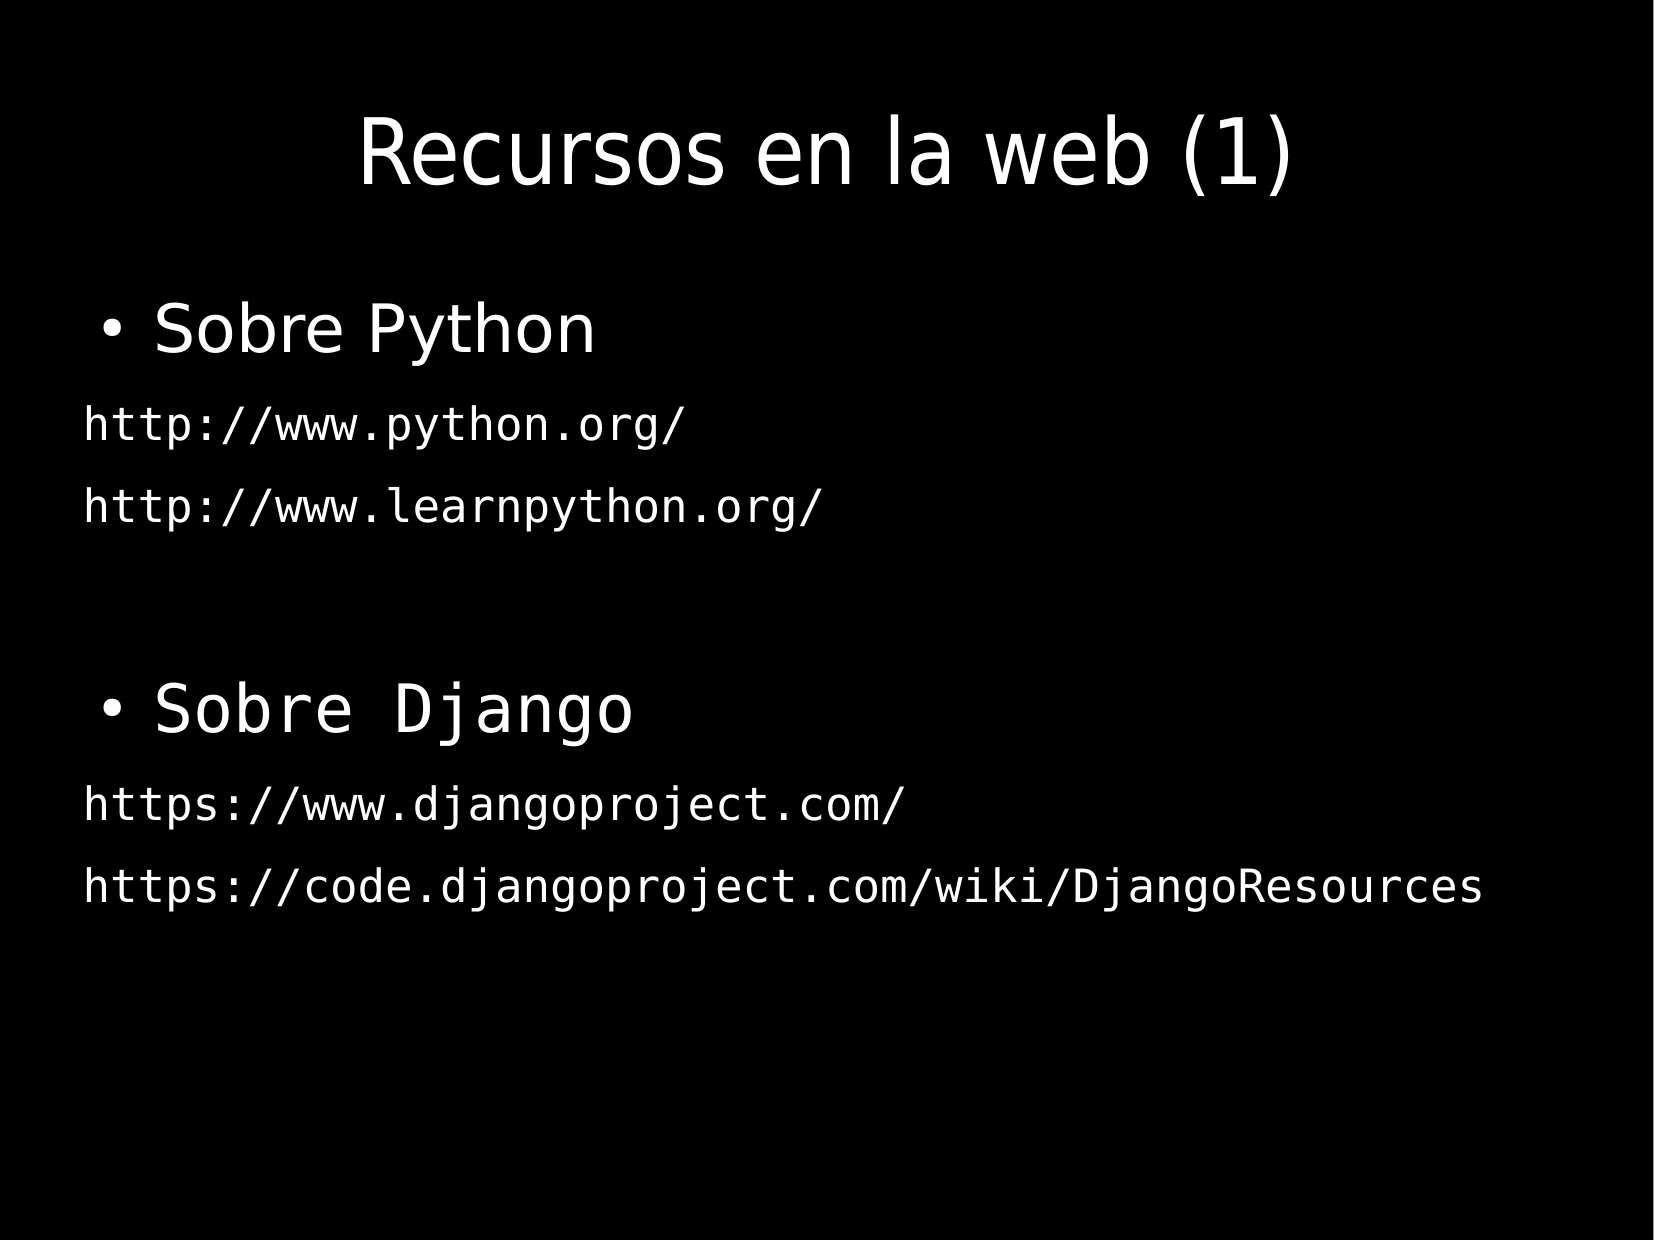

# Recursos en la web (1)
Sobre Python
http://www.python.org/
http://www.learnpython.org/
Sobre Django
https://www.djangoproject.com/
https://code.djangoproject.com/wiki/DjangoResources